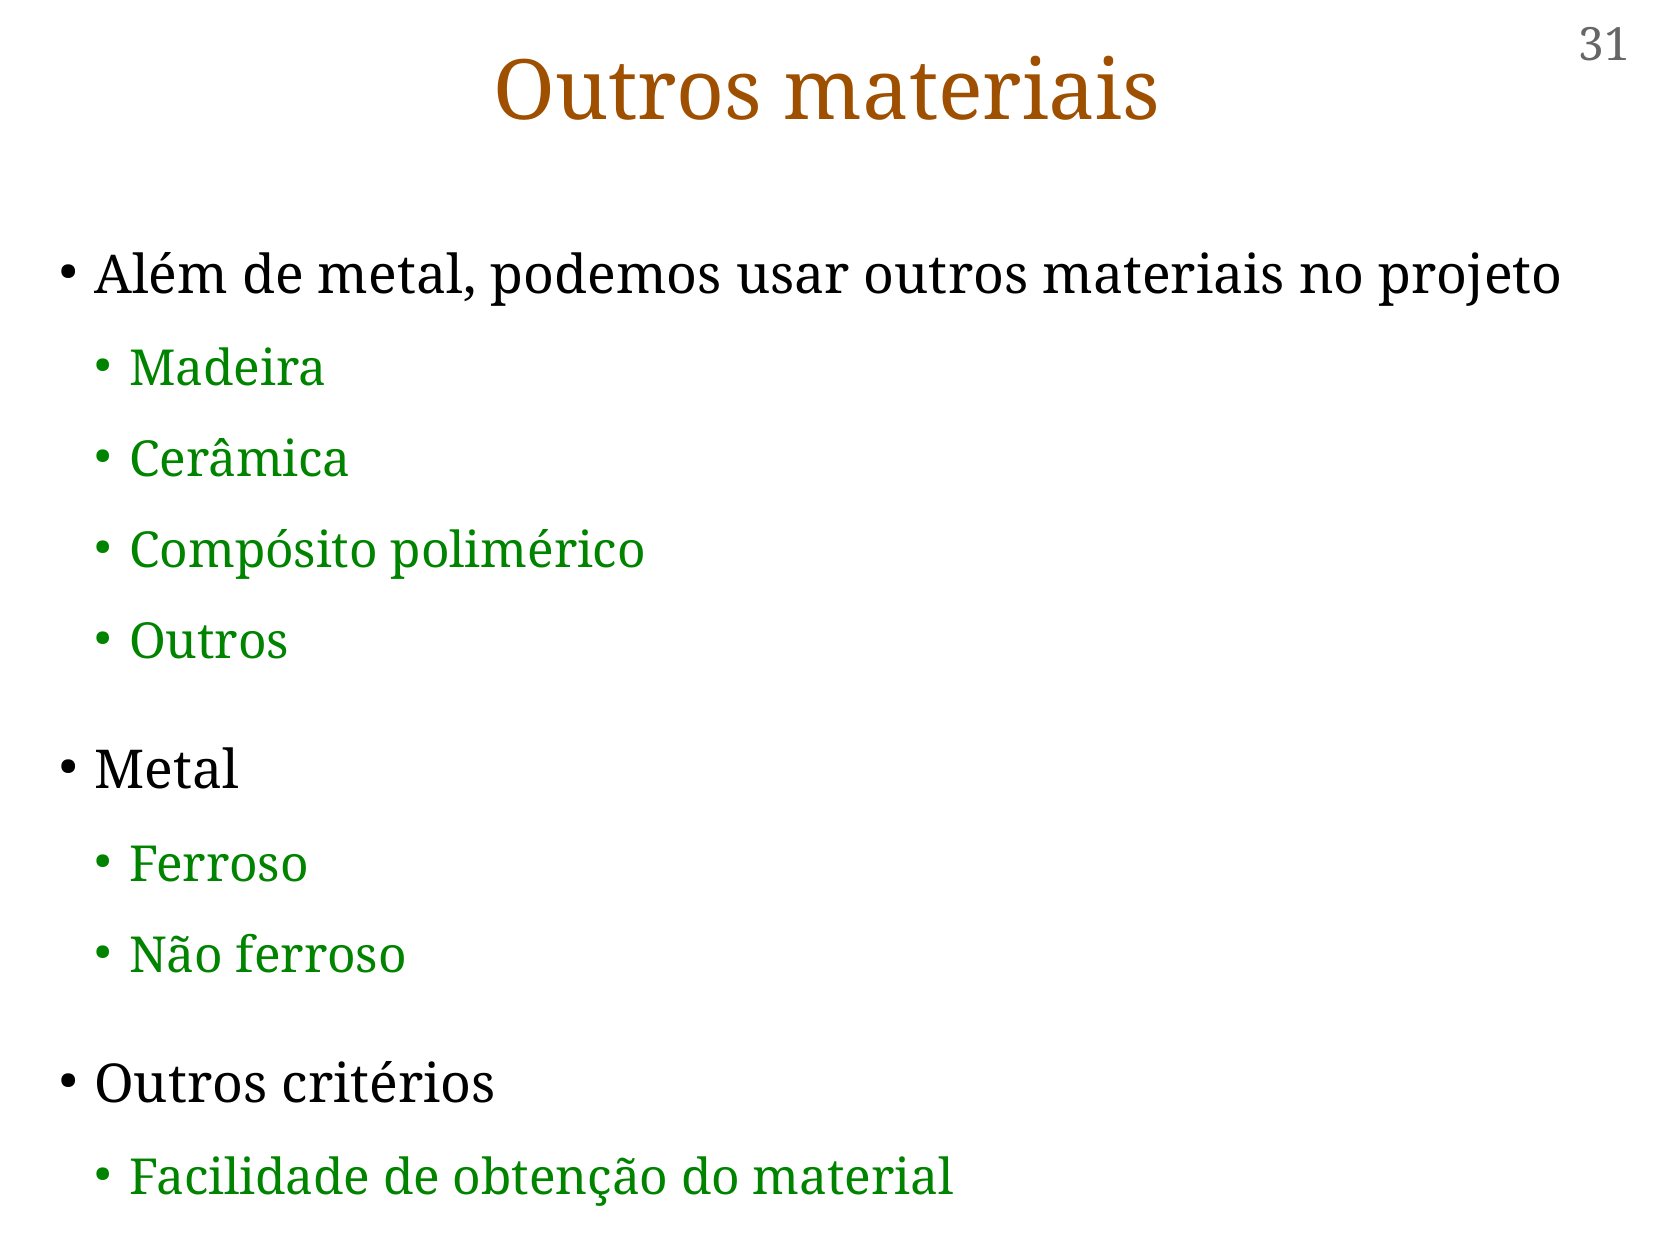

31
# Outros materiais
Além de metal, podemos usar outros materiais no projeto
Madeira
Cerâmica
Compósito polimérico
Outros
Metal
Ferroso
Não ferroso
Outros critérios
Facilidade de obtenção do material